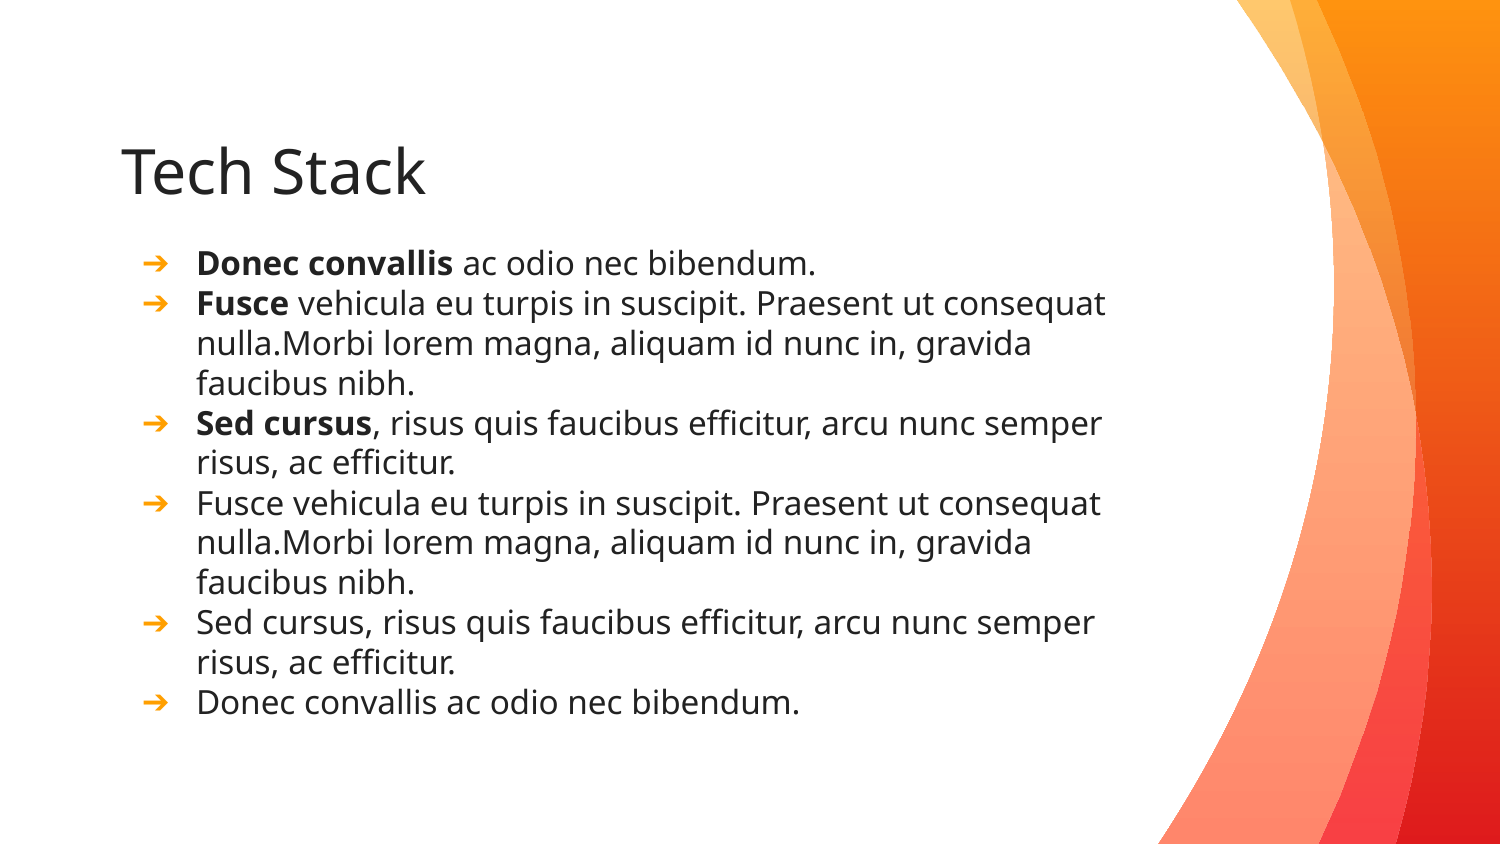

# Tech Stack
Donec convallis ac odio nec bibendum.
Fusce vehicula eu turpis in suscipit. Praesent ut consequat nulla.Morbi lorem magna, aliquam id nunc in, gravida faucibus nibh.
Sed cursus, risus quis faucibus efficitur, arcu nunc semper risus, ac efficitur.
Fusce vehicula eu turpis in suscipit. Praesent ut consequat nulla.Morbi lorem magna, aliquam id nunc in, gravida faucibus nibh.
Sed cursus, risus quis faucibus efficitur, arcu nunc semper risus, ac efficitur.
Donec convallis ac odio nec bibendum.